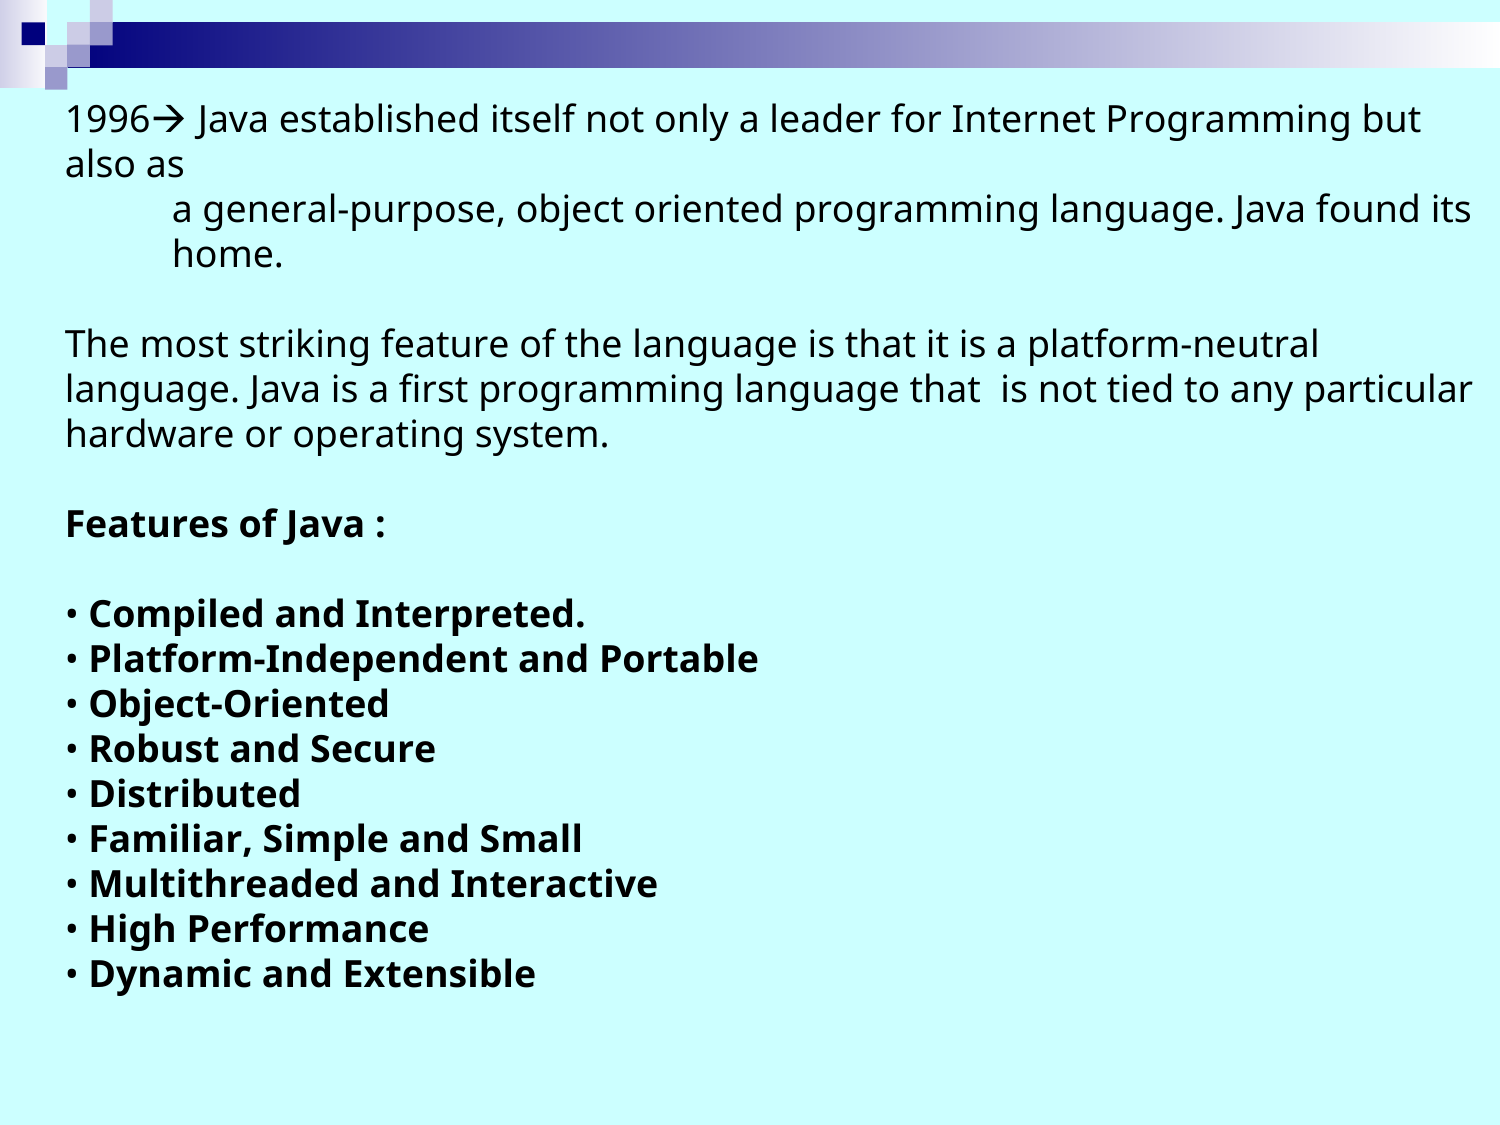

1996 Java established itself not only a leader for Internet Programming but also as
 a general-purpose, object oriented programming language. Java found its
 home.
The most striking feature of the language is that it is a platform-neutral language. Java is a first programming language that is not tied to any particular hardware or operating system.
Features of Java :
 Compiled and Interpreted.
 Platform-Independent and Portable
 Object-Oriented
 Robust and Secure
 Distributed
 Familiar, Simple and Small
 Multithreaded and Interactive
 High Performance
 Dynamic and Extensible